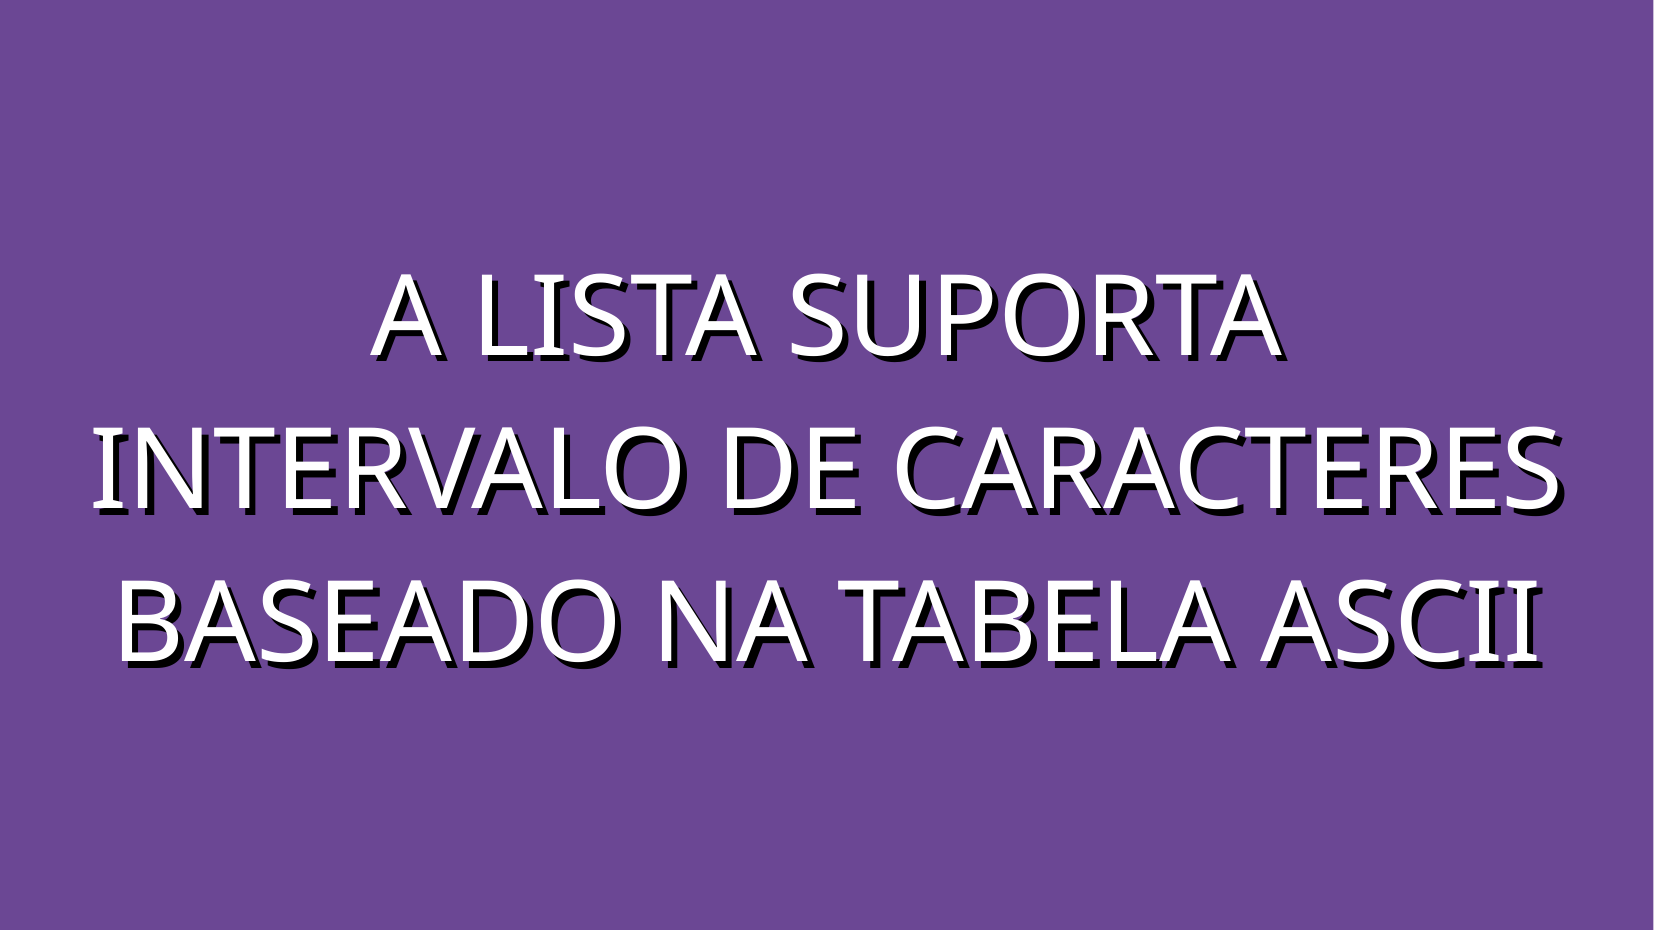

# A LISTA SUPORTA INTERVALO DE CARACTERES BASEADO NA TABELA ASCII